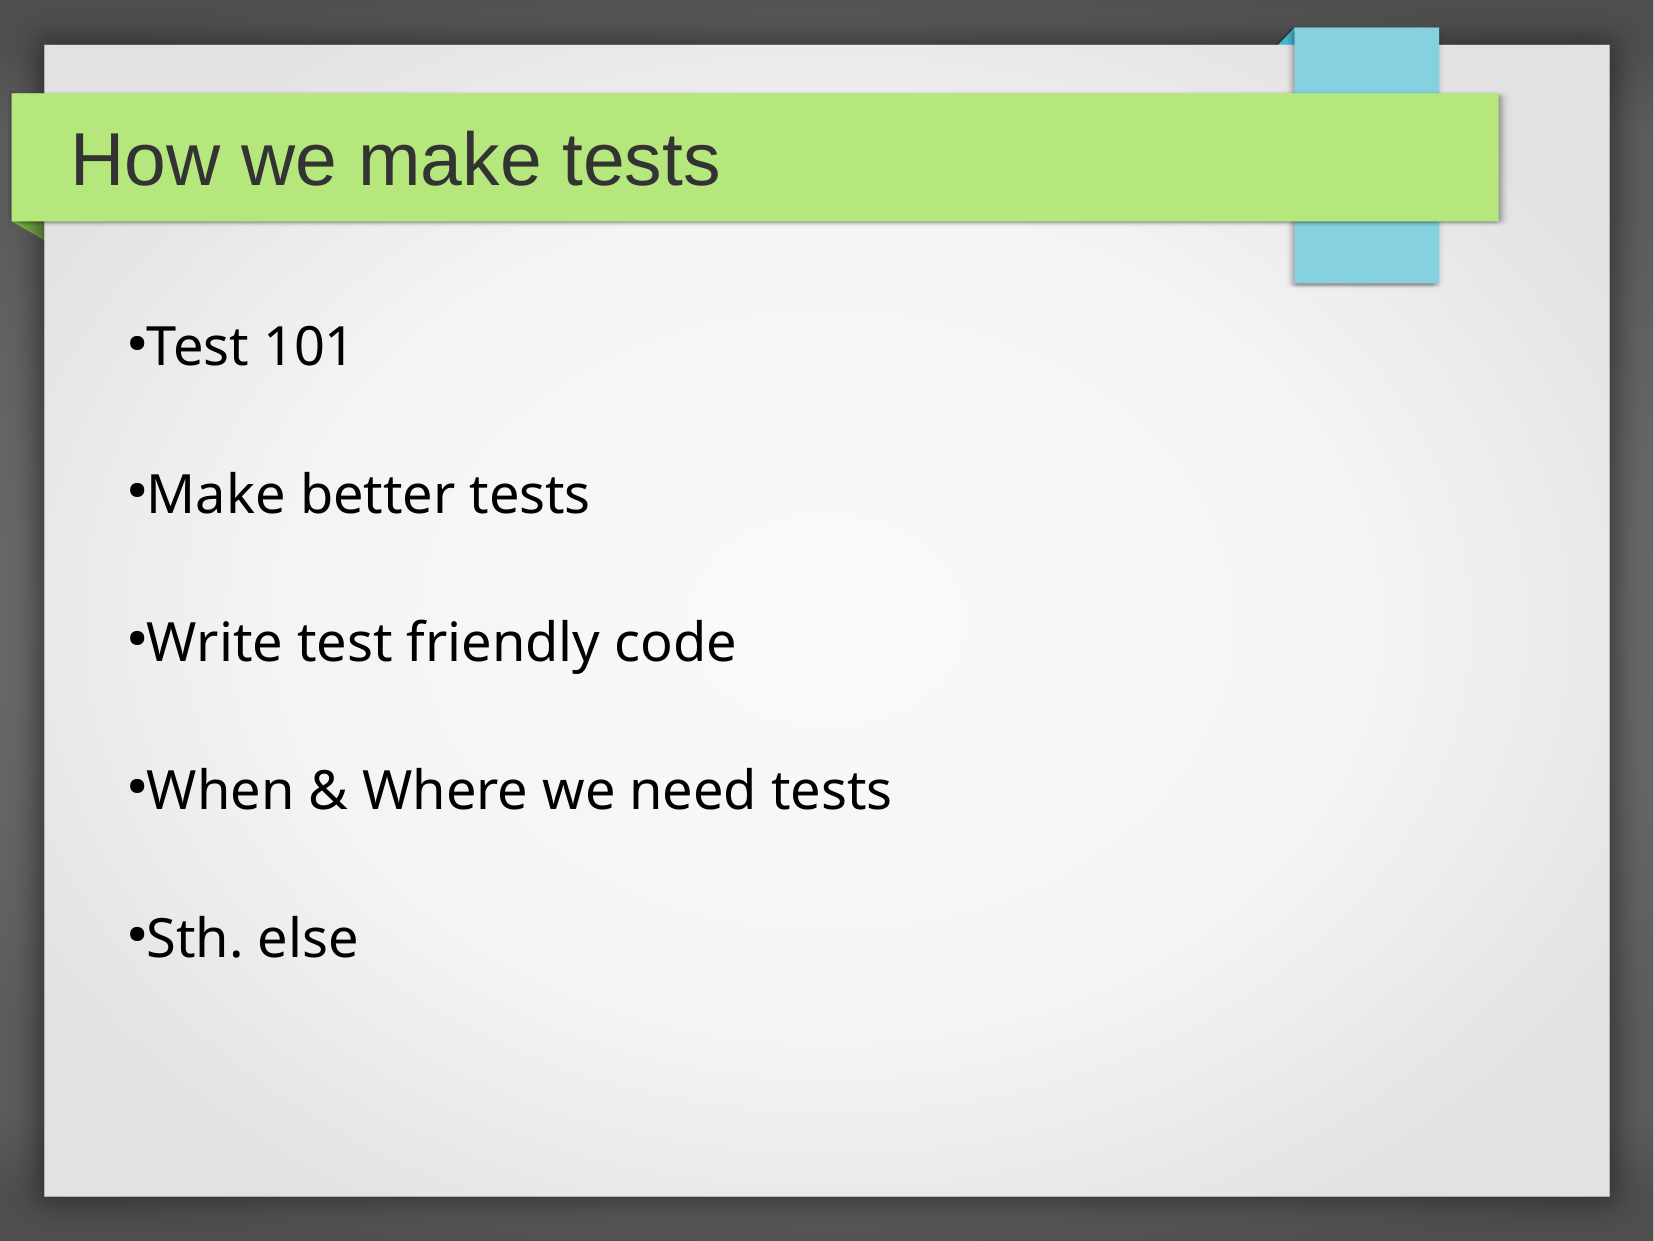

# How we make tests
Test 101
Make better tests
Write test friendly code
When & Where we need tests
Sth. else